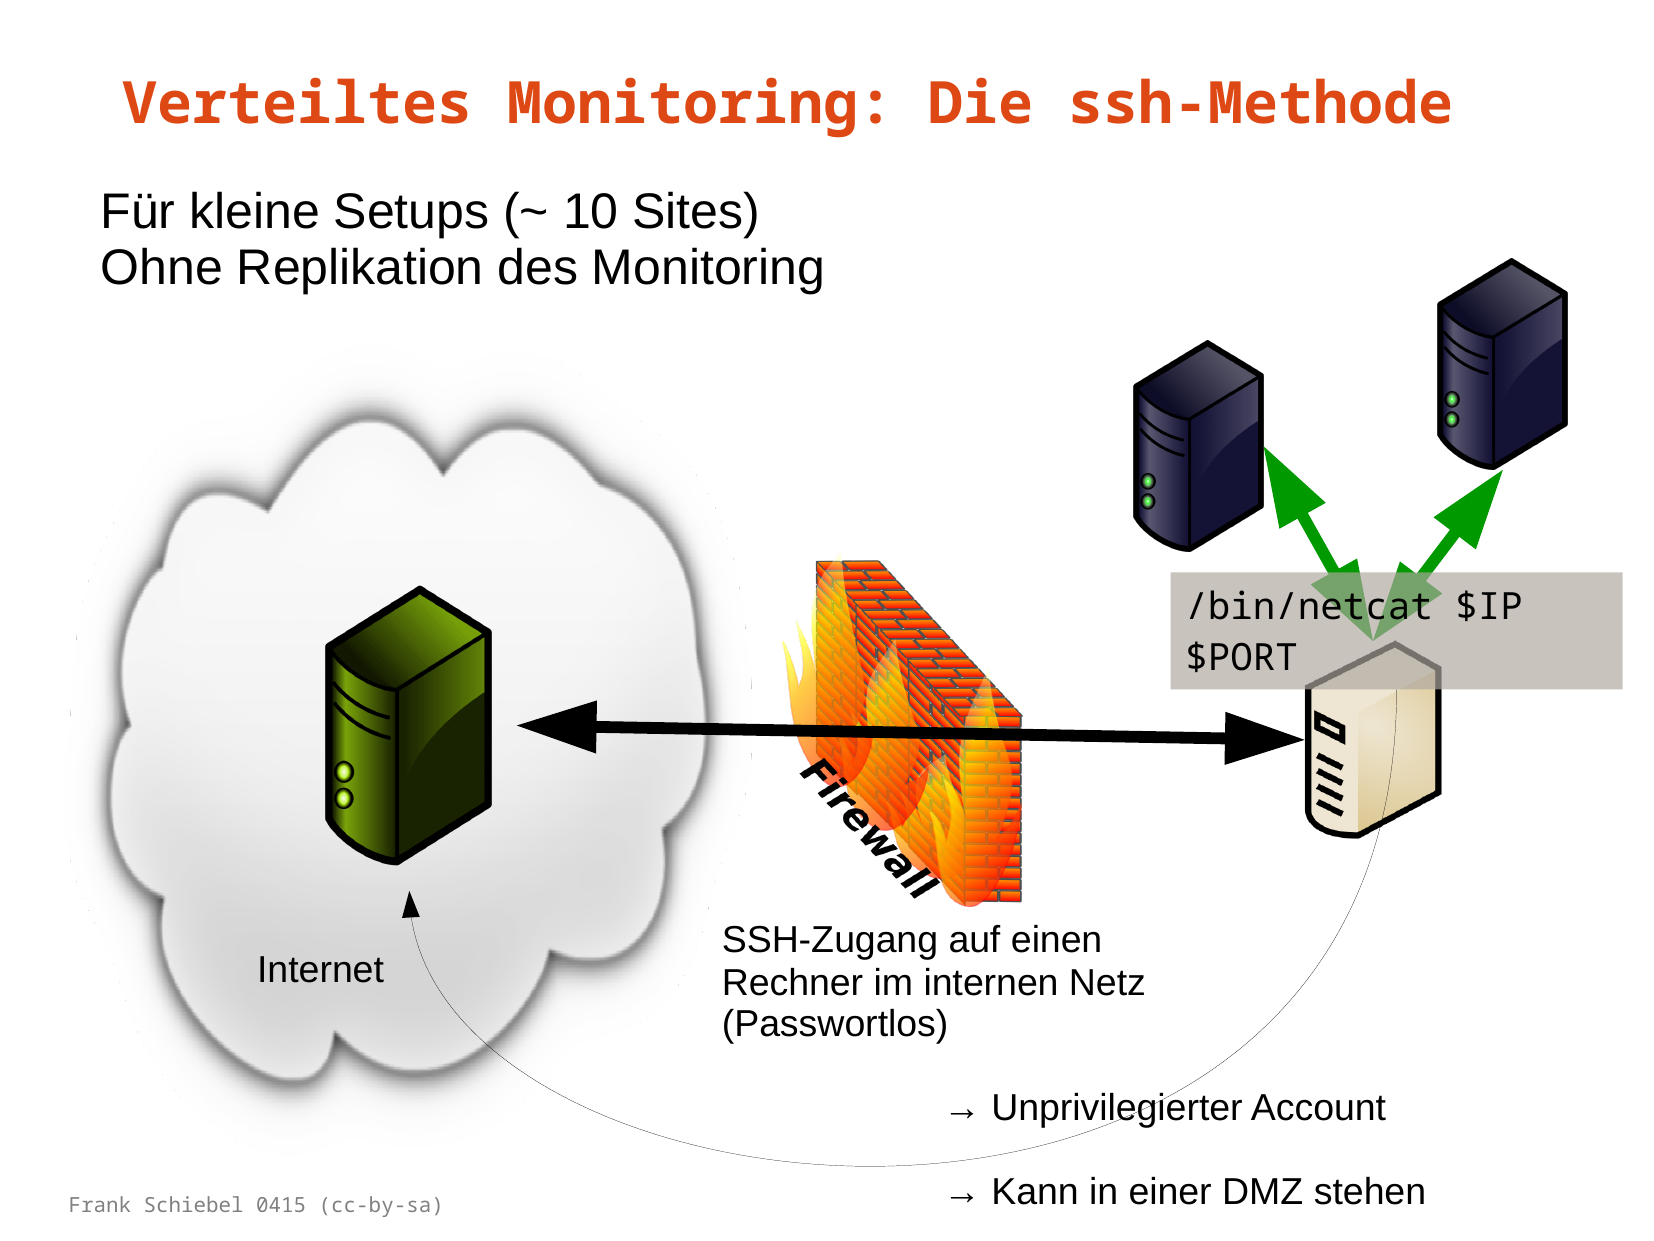

Verteiltes Monitoring: Die ssh-Methode
Für kleine Setups (~ 10 Sites)
Ohne Replikation des Monitoring
/bin/netcat $IP $PORT
SSH-Zugang auf einen
Rechner im internen Netz
(Passwortlos)
			→ Unprivilegierter Account
			→ Kann in einer DMZ stehen
Internet